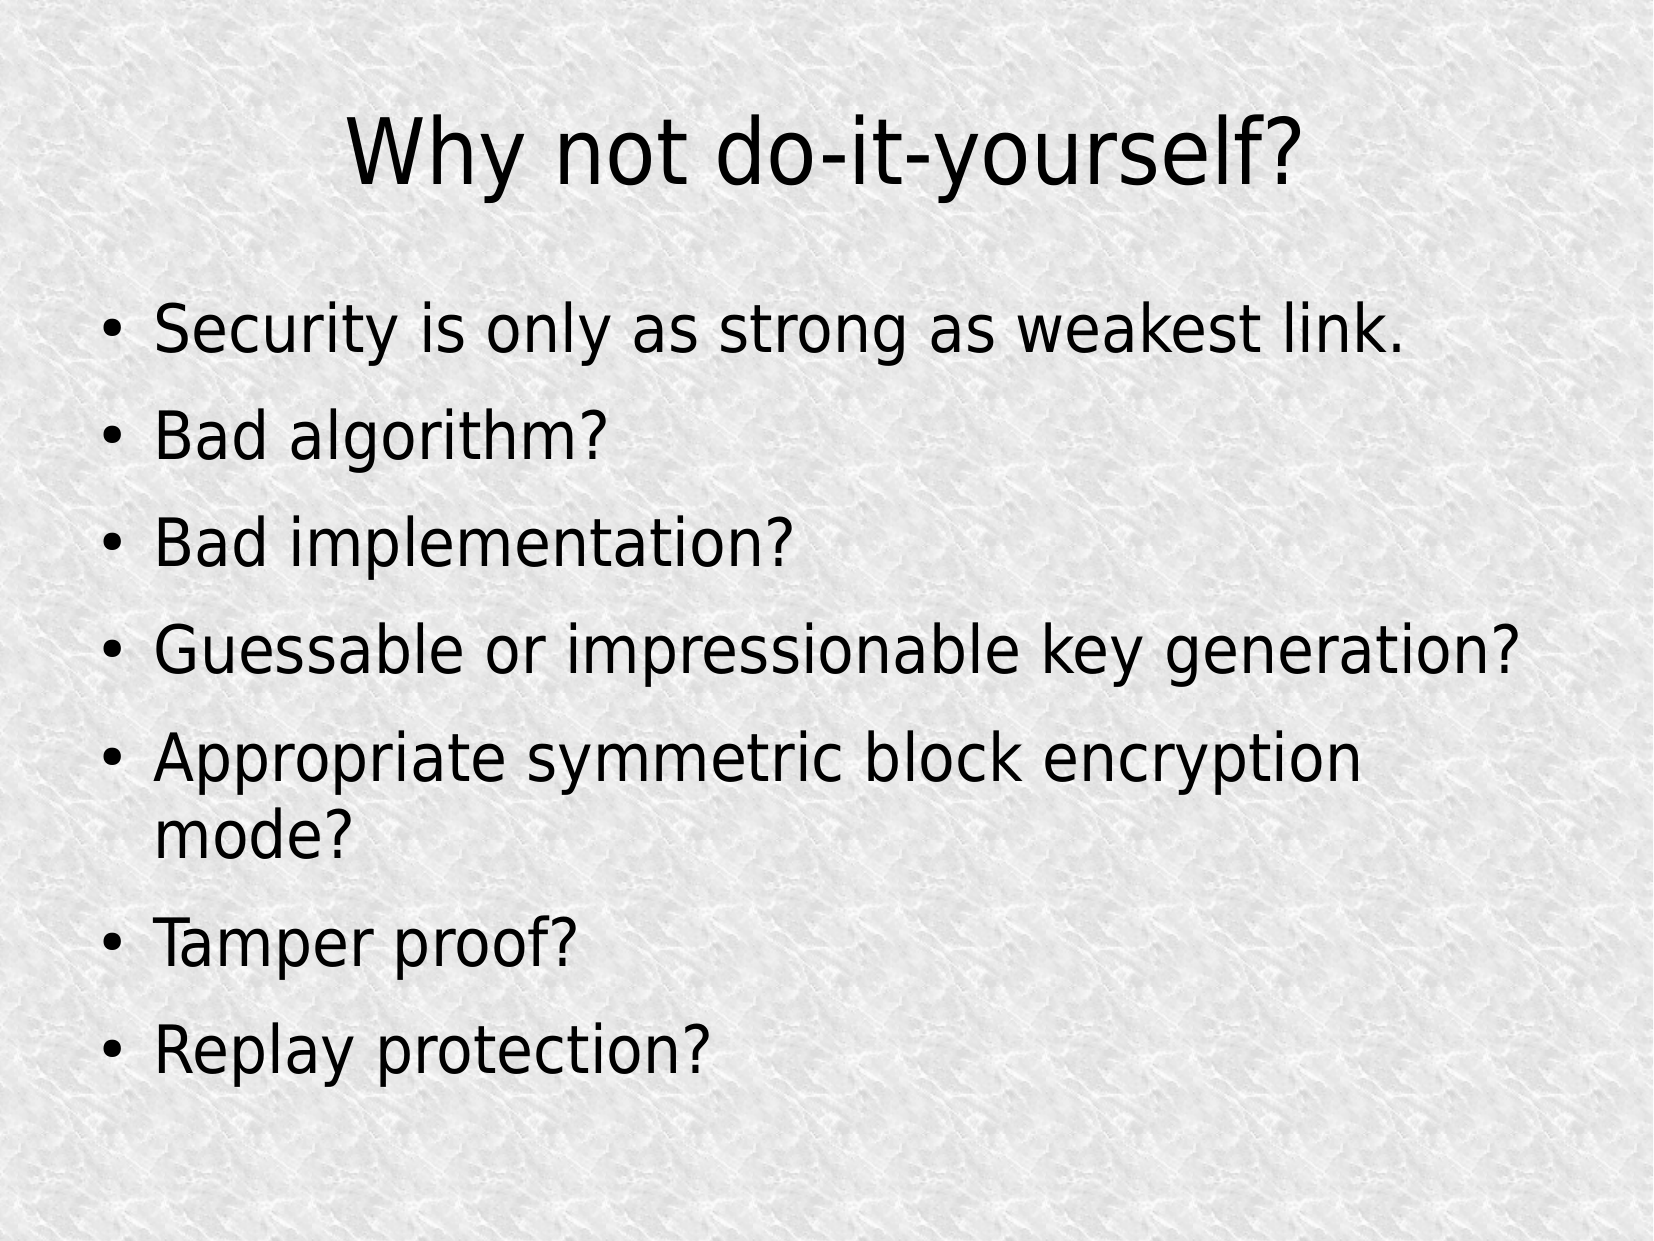

# Why not do-it-yourself?
Security is only as strong as weakest link.
Bad algorithm?
Bad implementation?
Guessable or impressionable key generation?
Appropriate symmetric block encryption mode?
Tamper proof?
Replay protection?